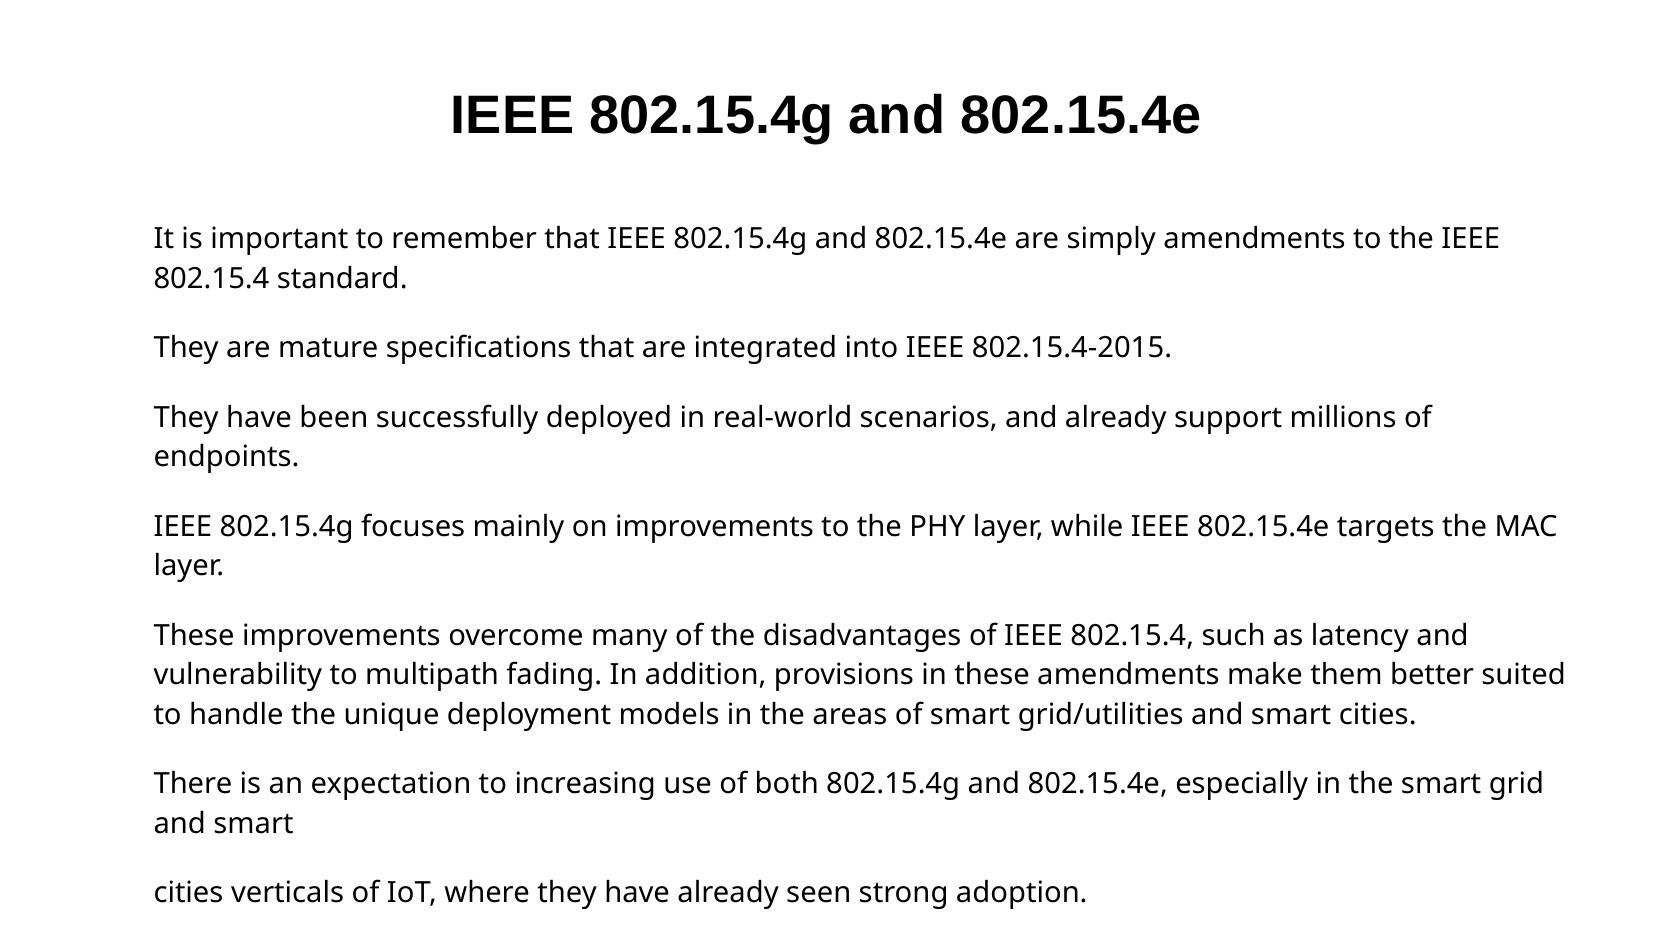

# IEEE 802.15.4g and 802.15.4e
It is important to remember that IEEE 802.15.4g and 802.15.4e are simply amendments to the IEEE 802.15.4 standard.
They are mature specifications that are integrated into IEEE 802.15.4-2015.
They have been successfully deployed in real-world scenarios, and already support millions of endpoints.
IEEE 802.15.4g focuses mainly on improvements to the PHY layer, while IEEE 802.15.4e targets the MAC layer.
These improvements overcome many of the disadvantages of IEEE 802.15.4, such as latency and vulnerability to multipath fading. In addition, provisions in these amendments make them better suited to handle the unique deployment models in the areas of smart grid/utilities and smart cities.
There is an expectation to increasing use of both 802.15.4g and 802.15.4e, especially in the smart grid and smart
cities verticals of IoT, where they have already seen strong adoption.